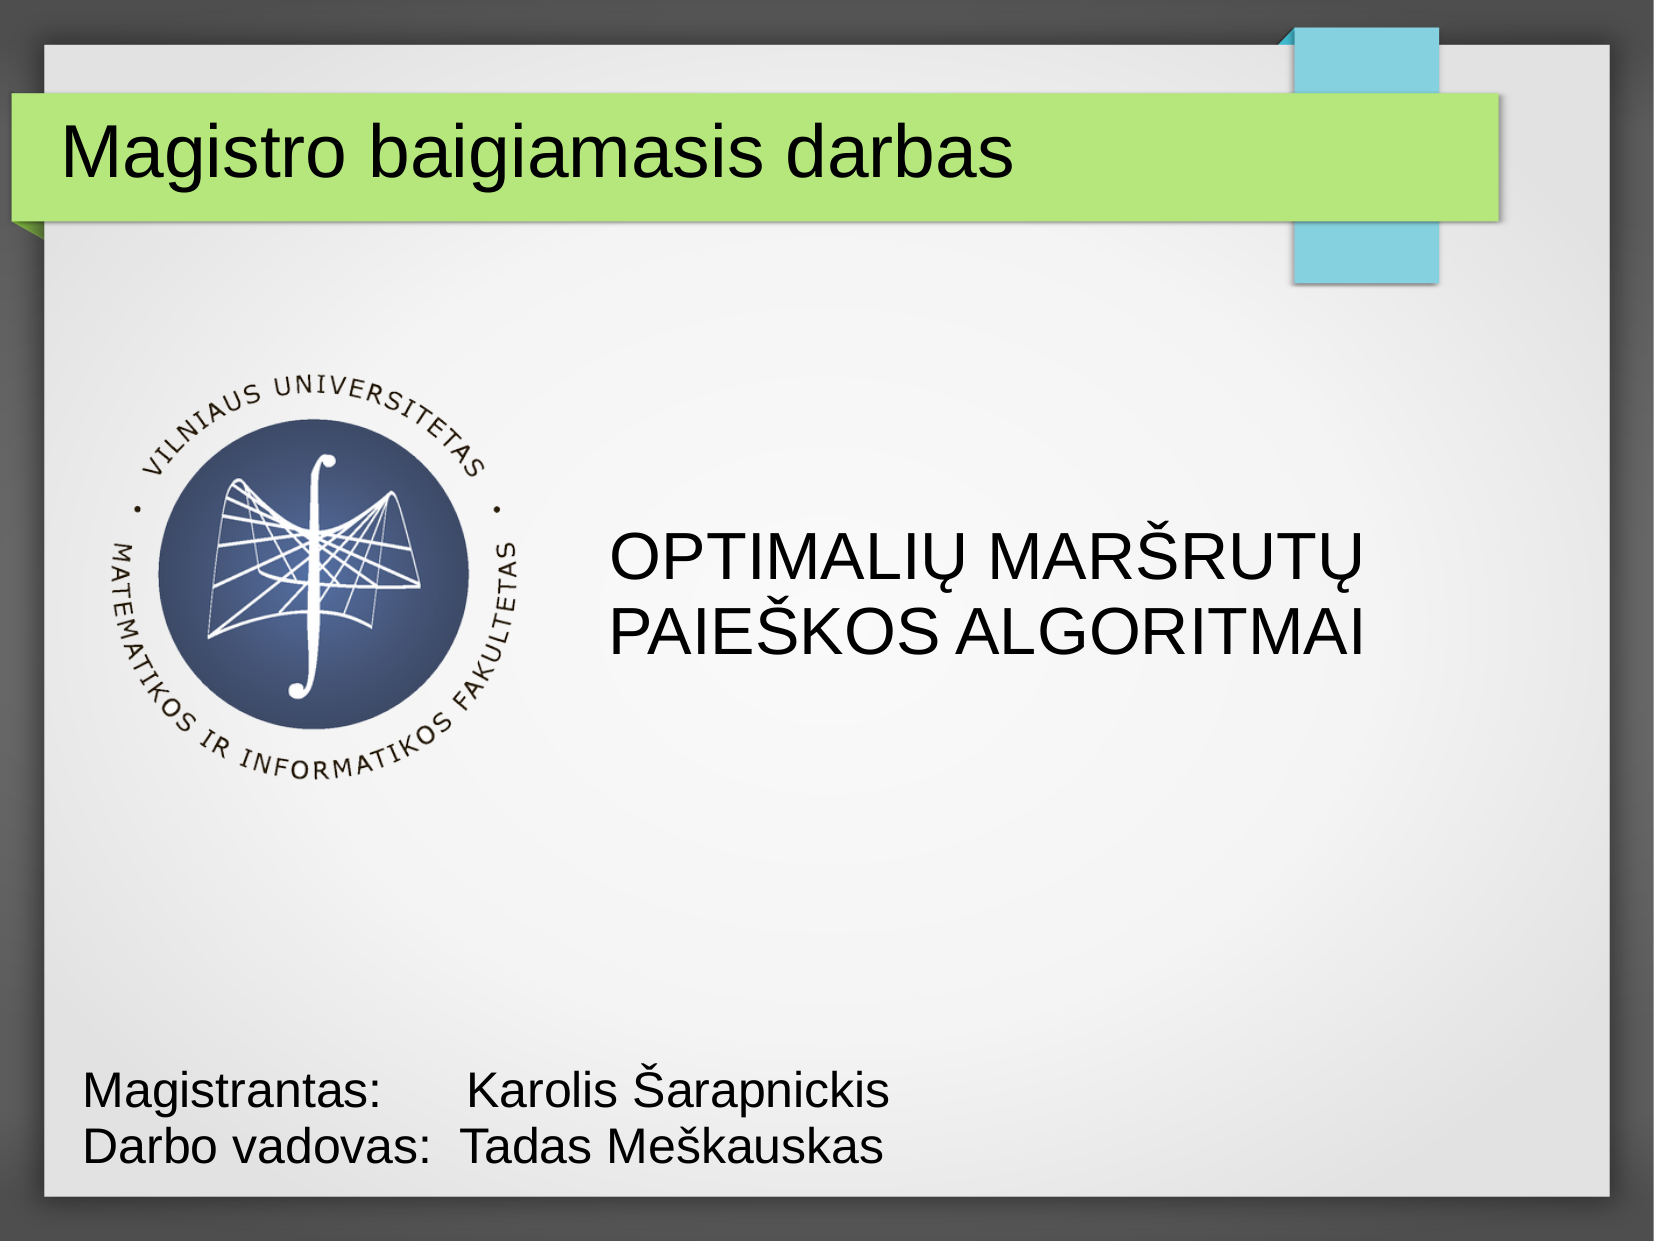

# Magistro baigiamasis darbas
OPTIMALIŲ MARŠRUTŲ PAIEŠKOS ALGORITMAI
Magistrantas: Karolis Šarapnickis
Darbo vadovas: Tadas Meškauskas